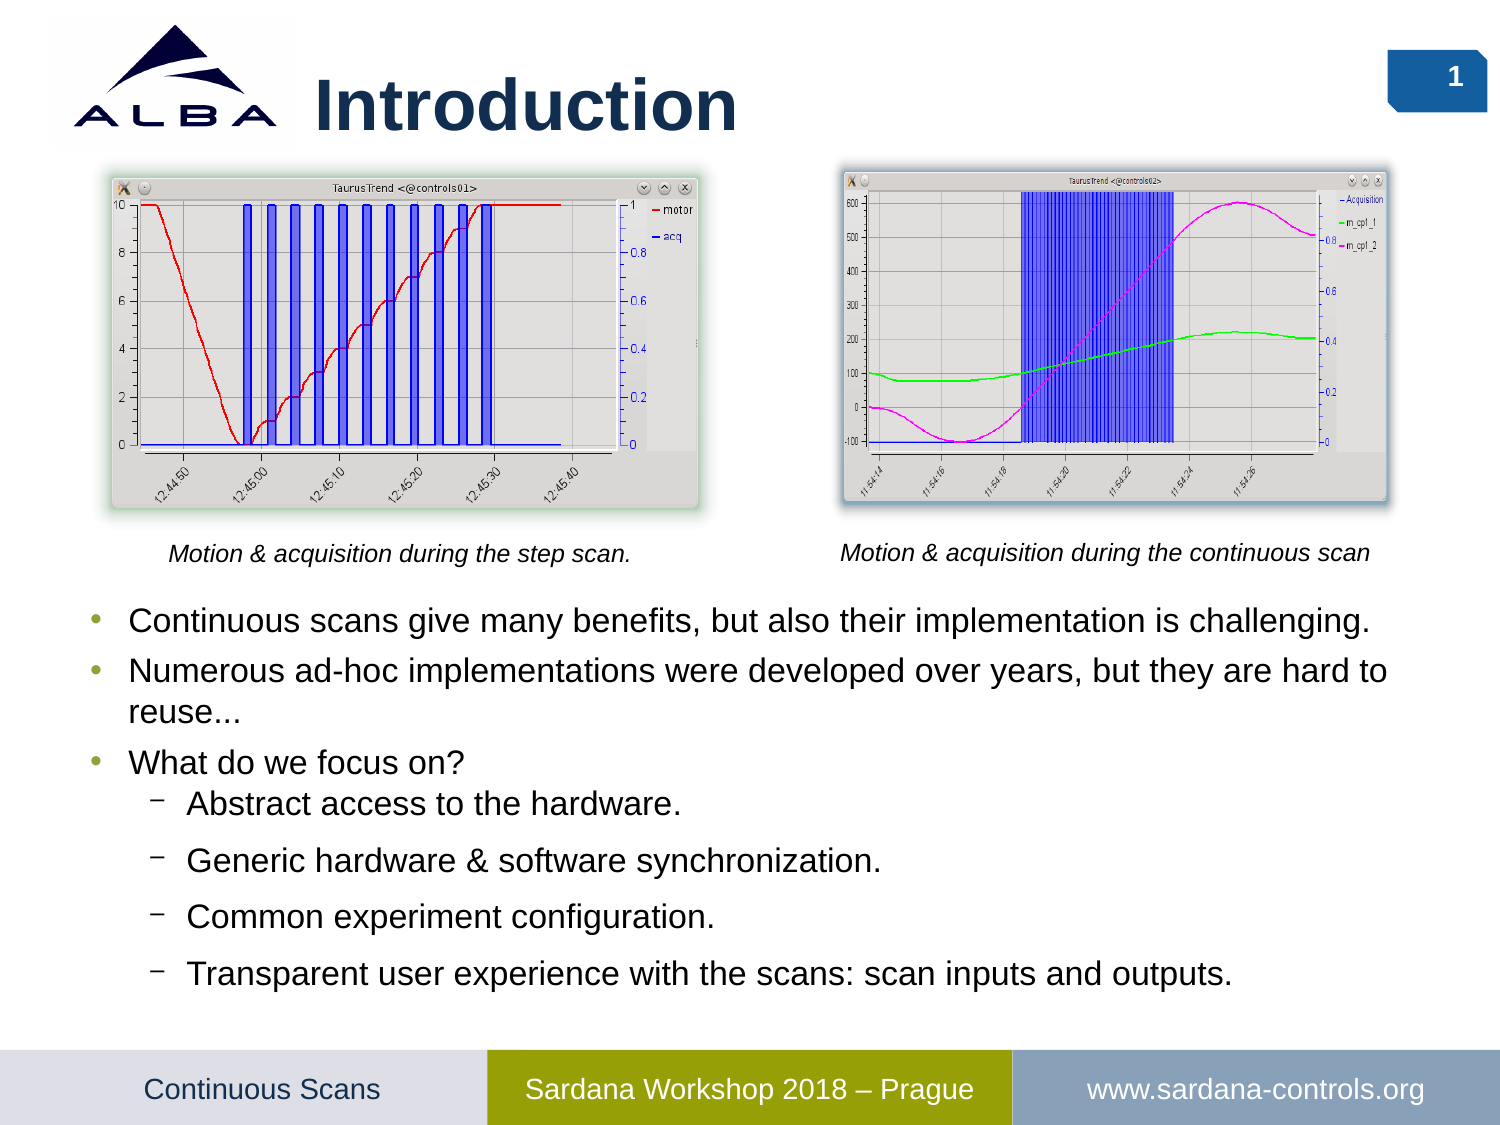

# Introduction
Motion & acquisition during the continuous scan
Motion & acquisition during the step scan.
Continuous scans give many benefits, but also their implementation is challenging.
Numerous ad-hoc implementations were developed over years, but they are hard to reuse...
What do we focus on?
Abstract access to the hardware.
Generic hardware & software synchronization.
Common experiment configuration.
Transparent user experience with the scans: scan inputs and outputs.